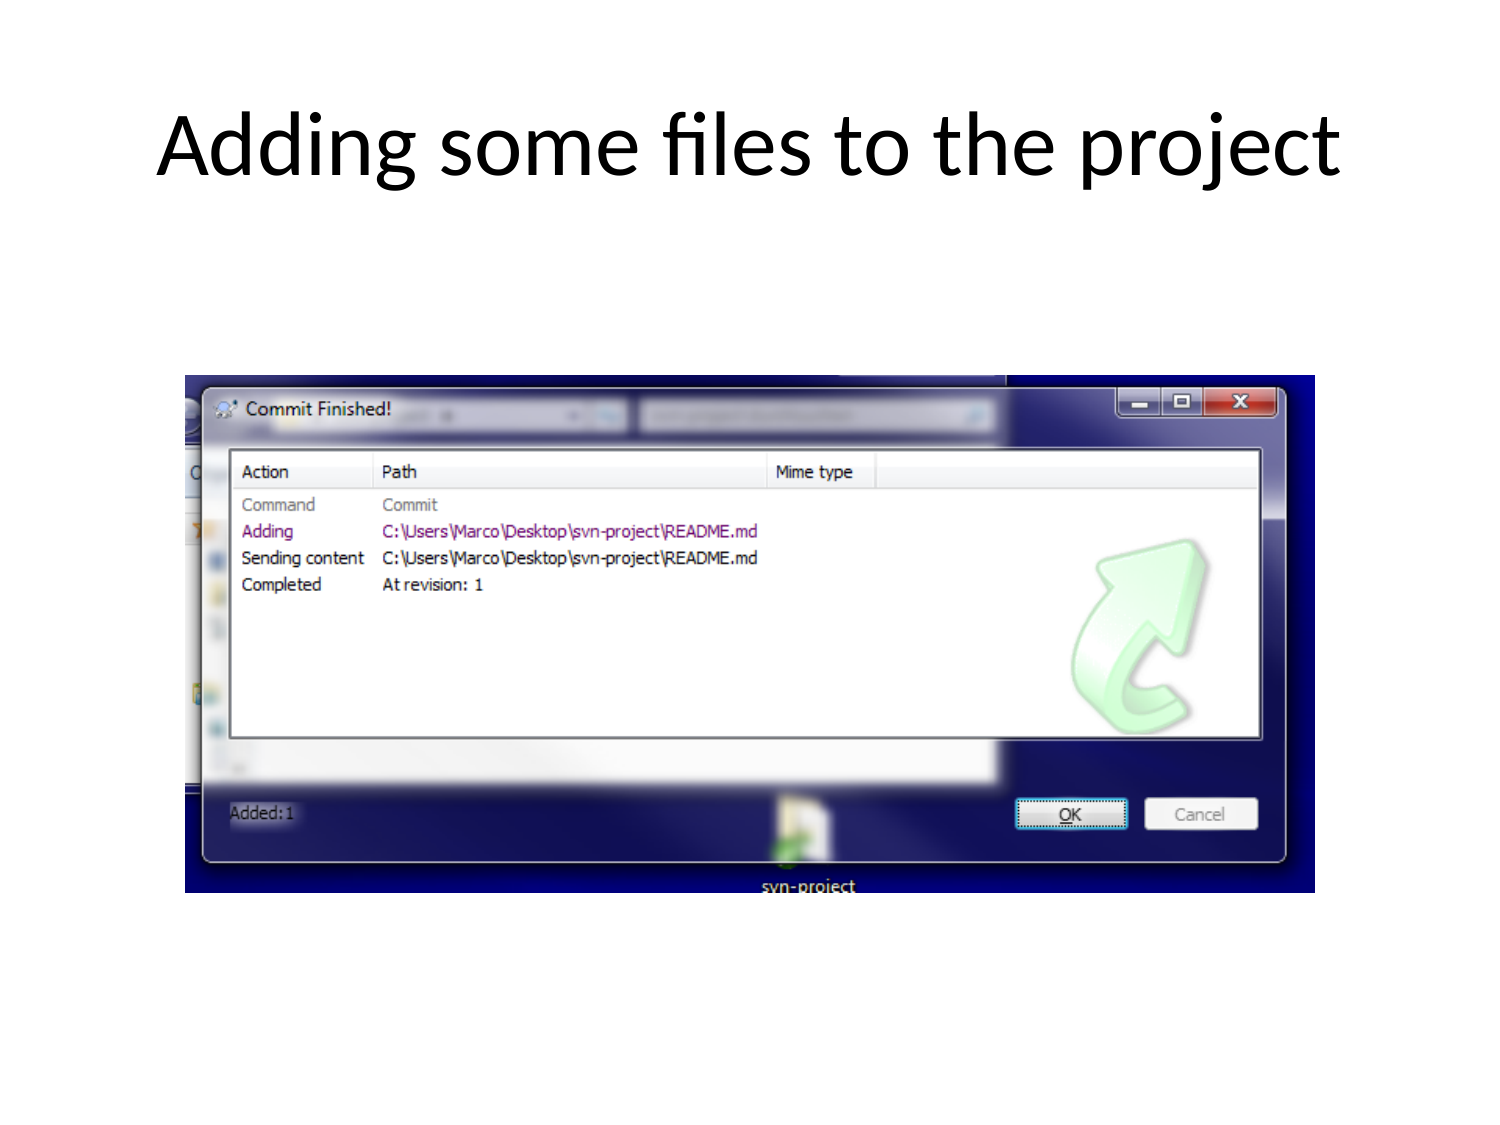

# Adding some files to the project